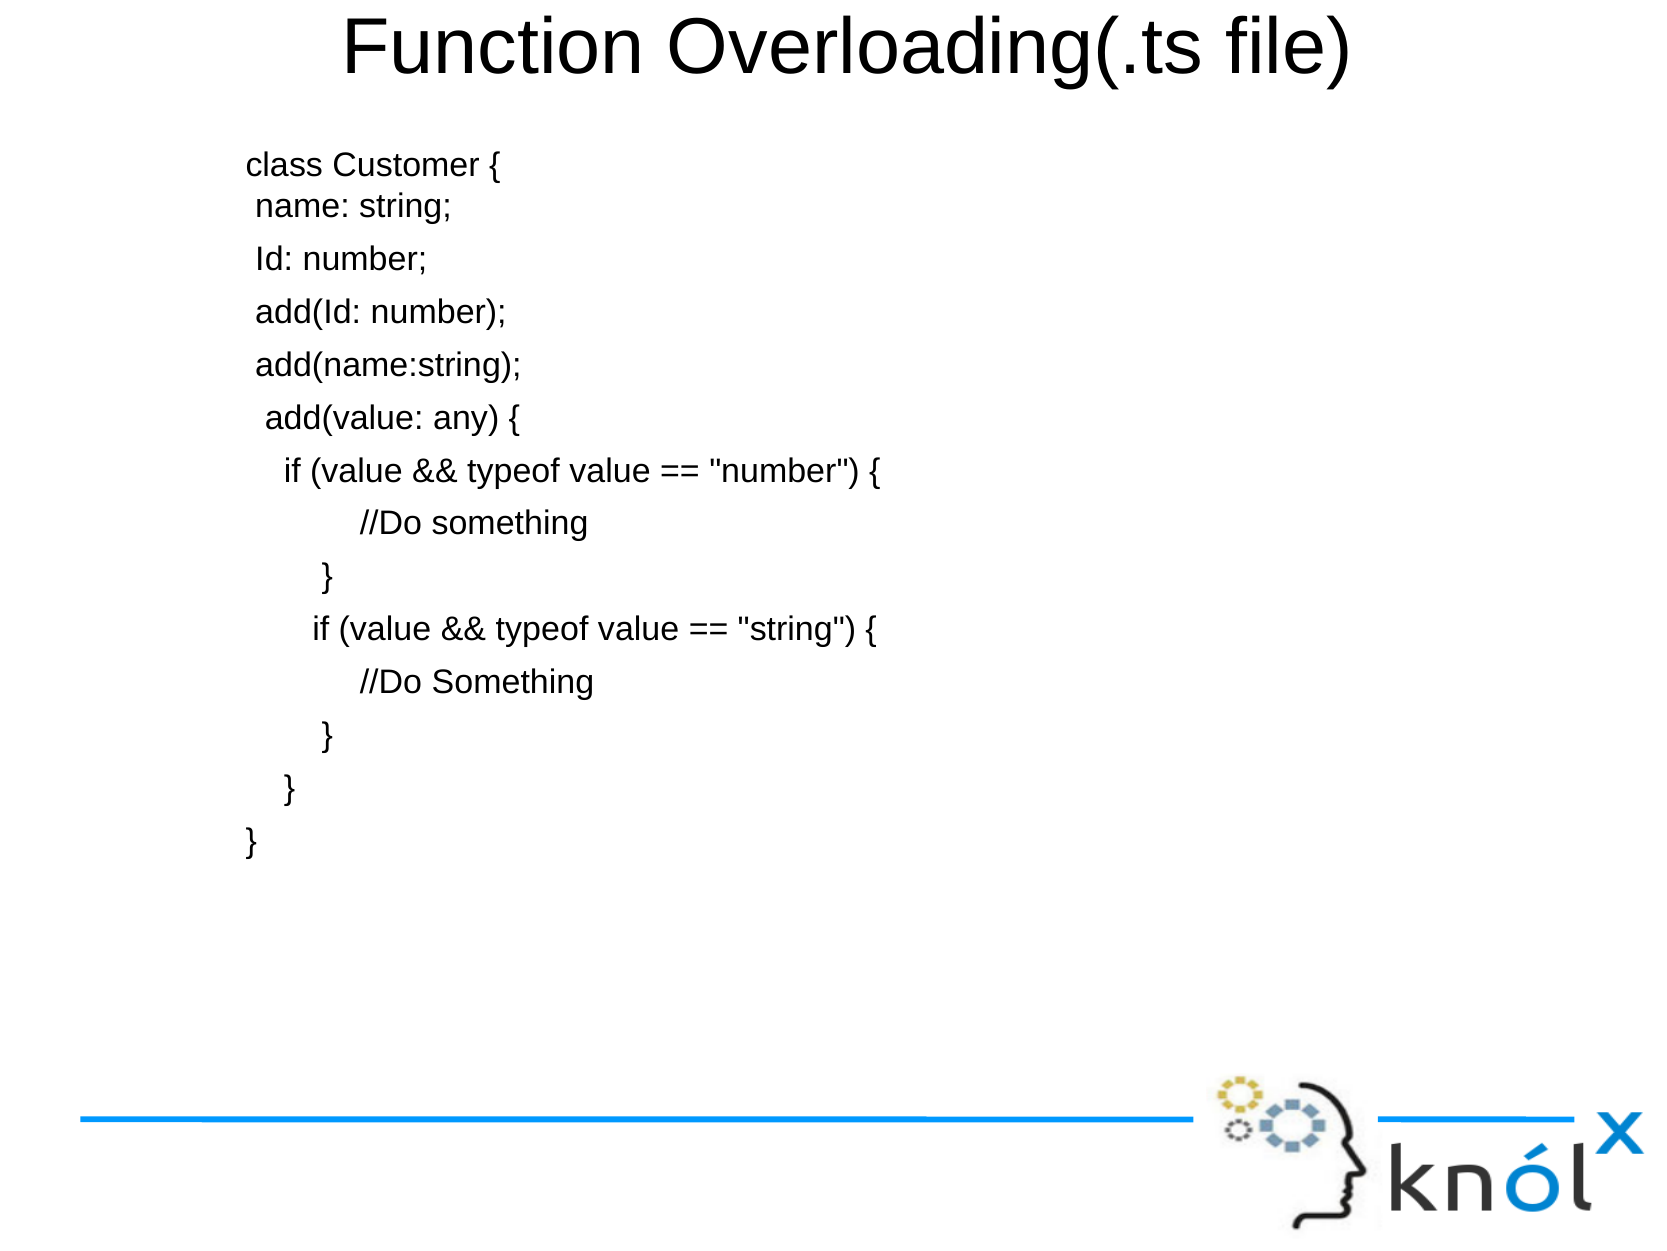

# Function Overloading(.ts file)
class Customer {
 name: string;
 Id: number;
 add(Id: number);
 add(name:string);
 add(value: any) {
 if (value && typeof value == "number") {
 //Do something
 }
 if (value && typeof value == "string") {
 //Do Something
 }
 }
}